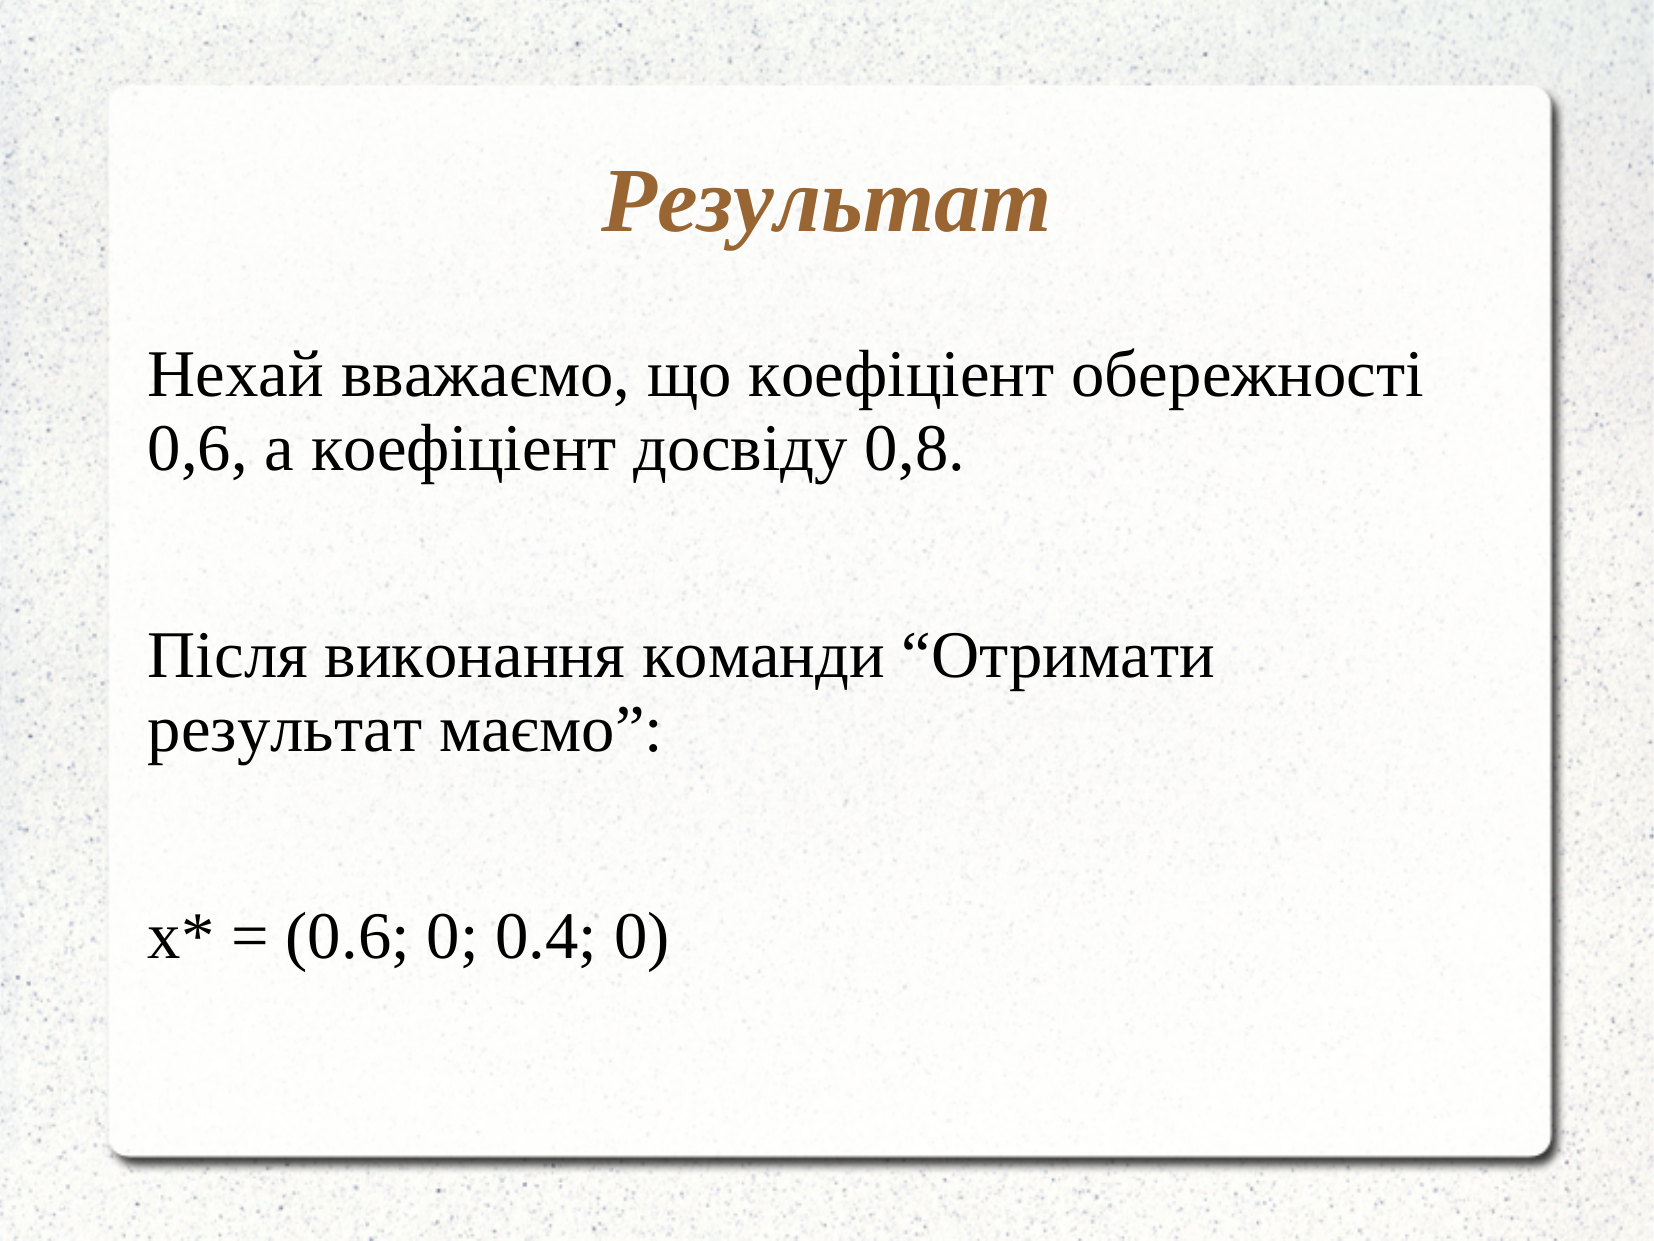

# Результат
Нехай вважаємо, що коефіціент обережності 0,6, а коефіціент досвіду 0,8.
Після виконання команди “Отримати результат маємо”:
x* = (0.6; 0; 0.4; 0)